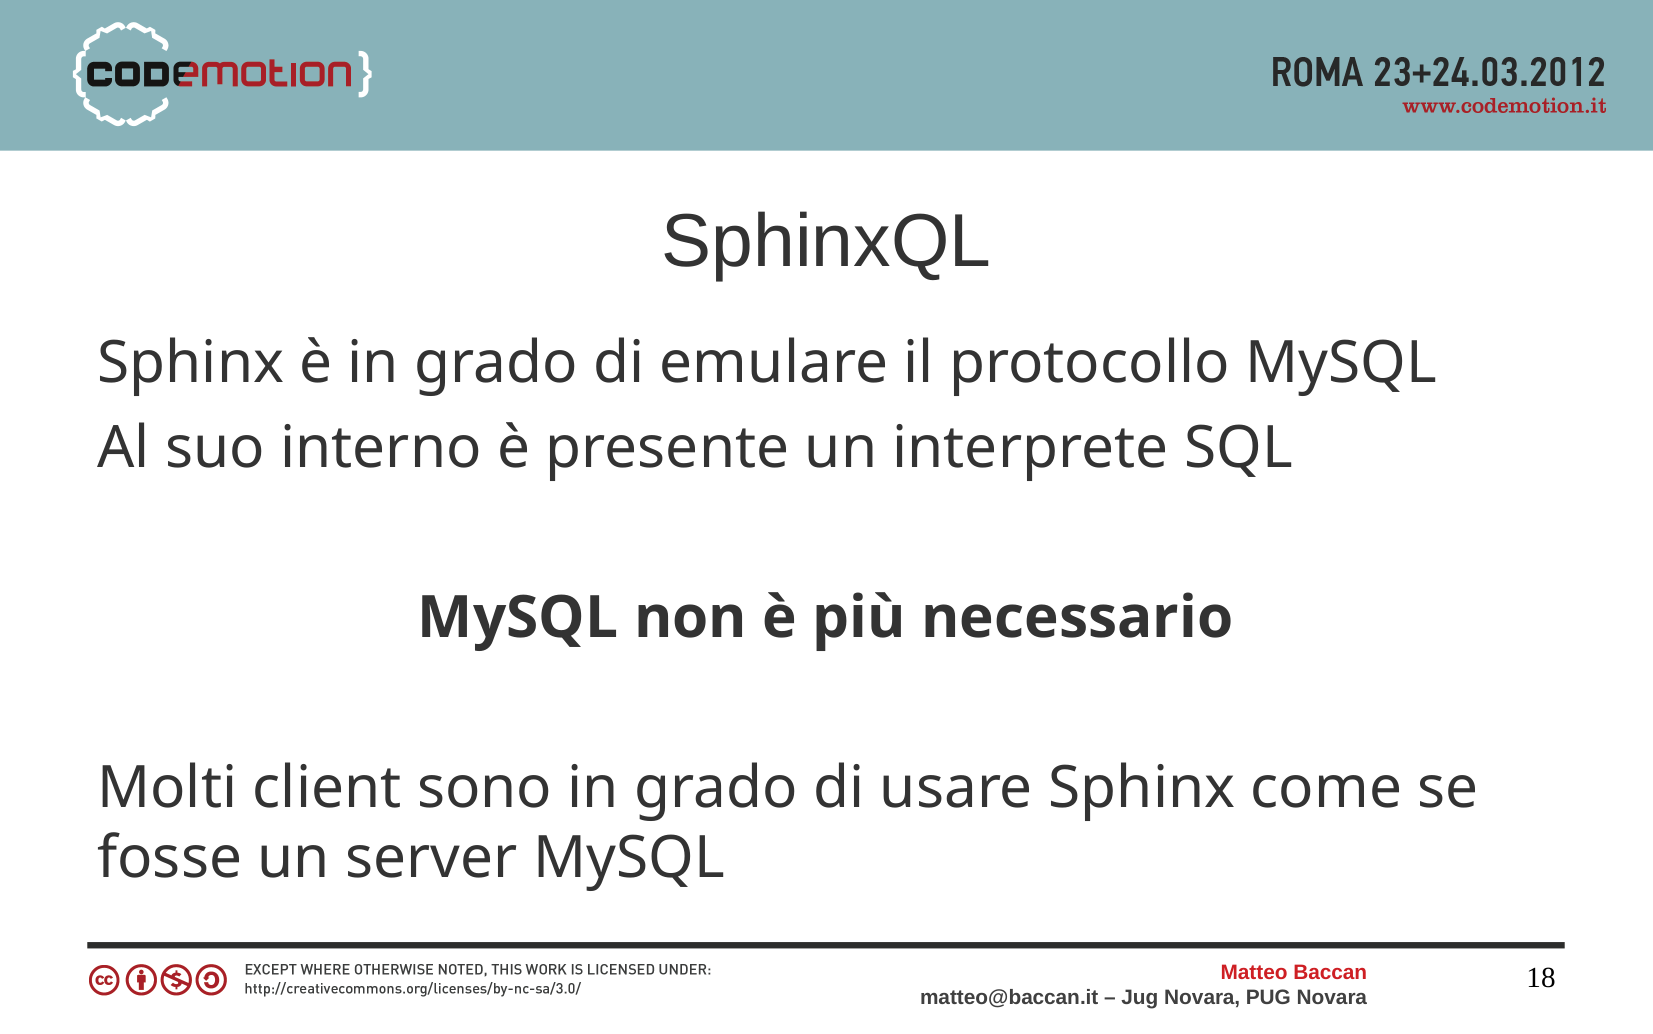

# SphinxQL
Sphinx è in grado di emulare il protocollo MySQL
Al suo interno è presente un interprete SQL
MySQL non è più necessario
Molti client sono in grado di usare Sphinx come se fosse un server MySQL
18